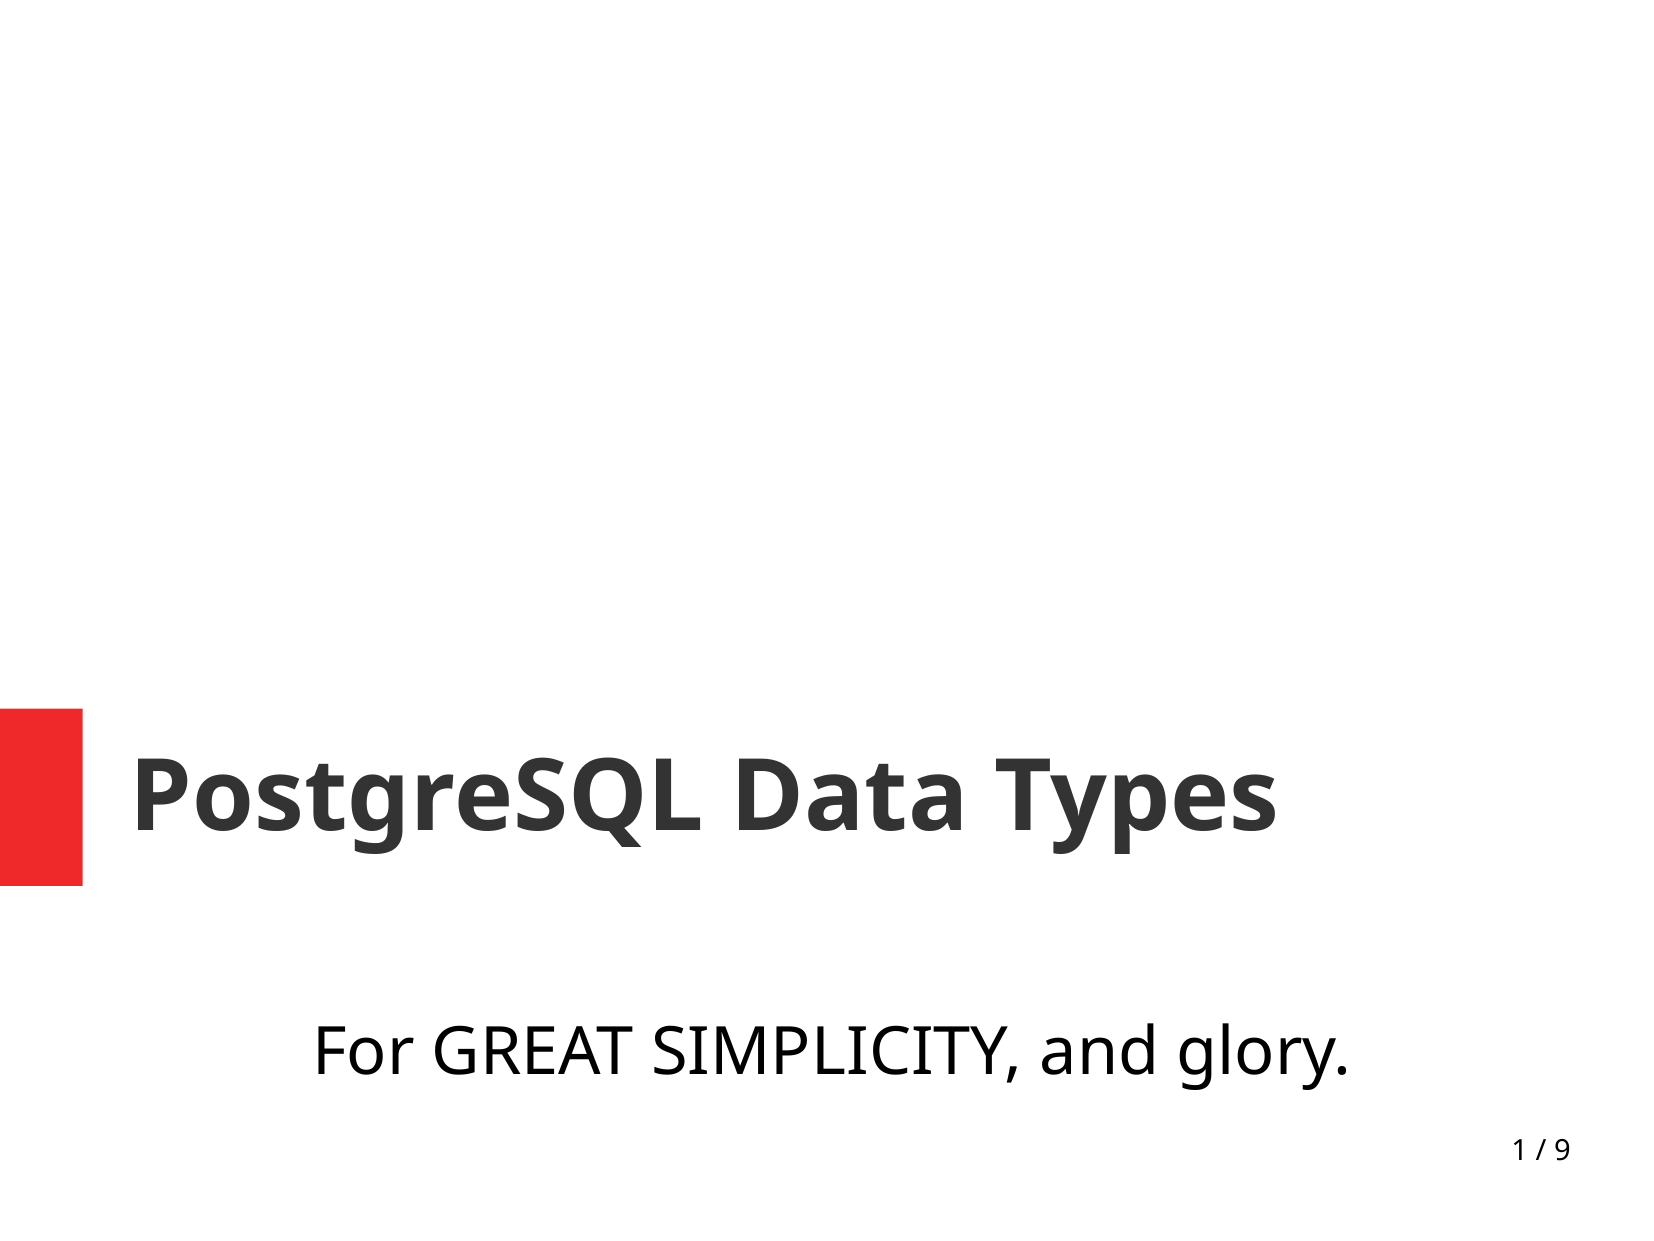

# PostgreSQL Data Types
For GREAT SIMPLICITY, and glory.
1